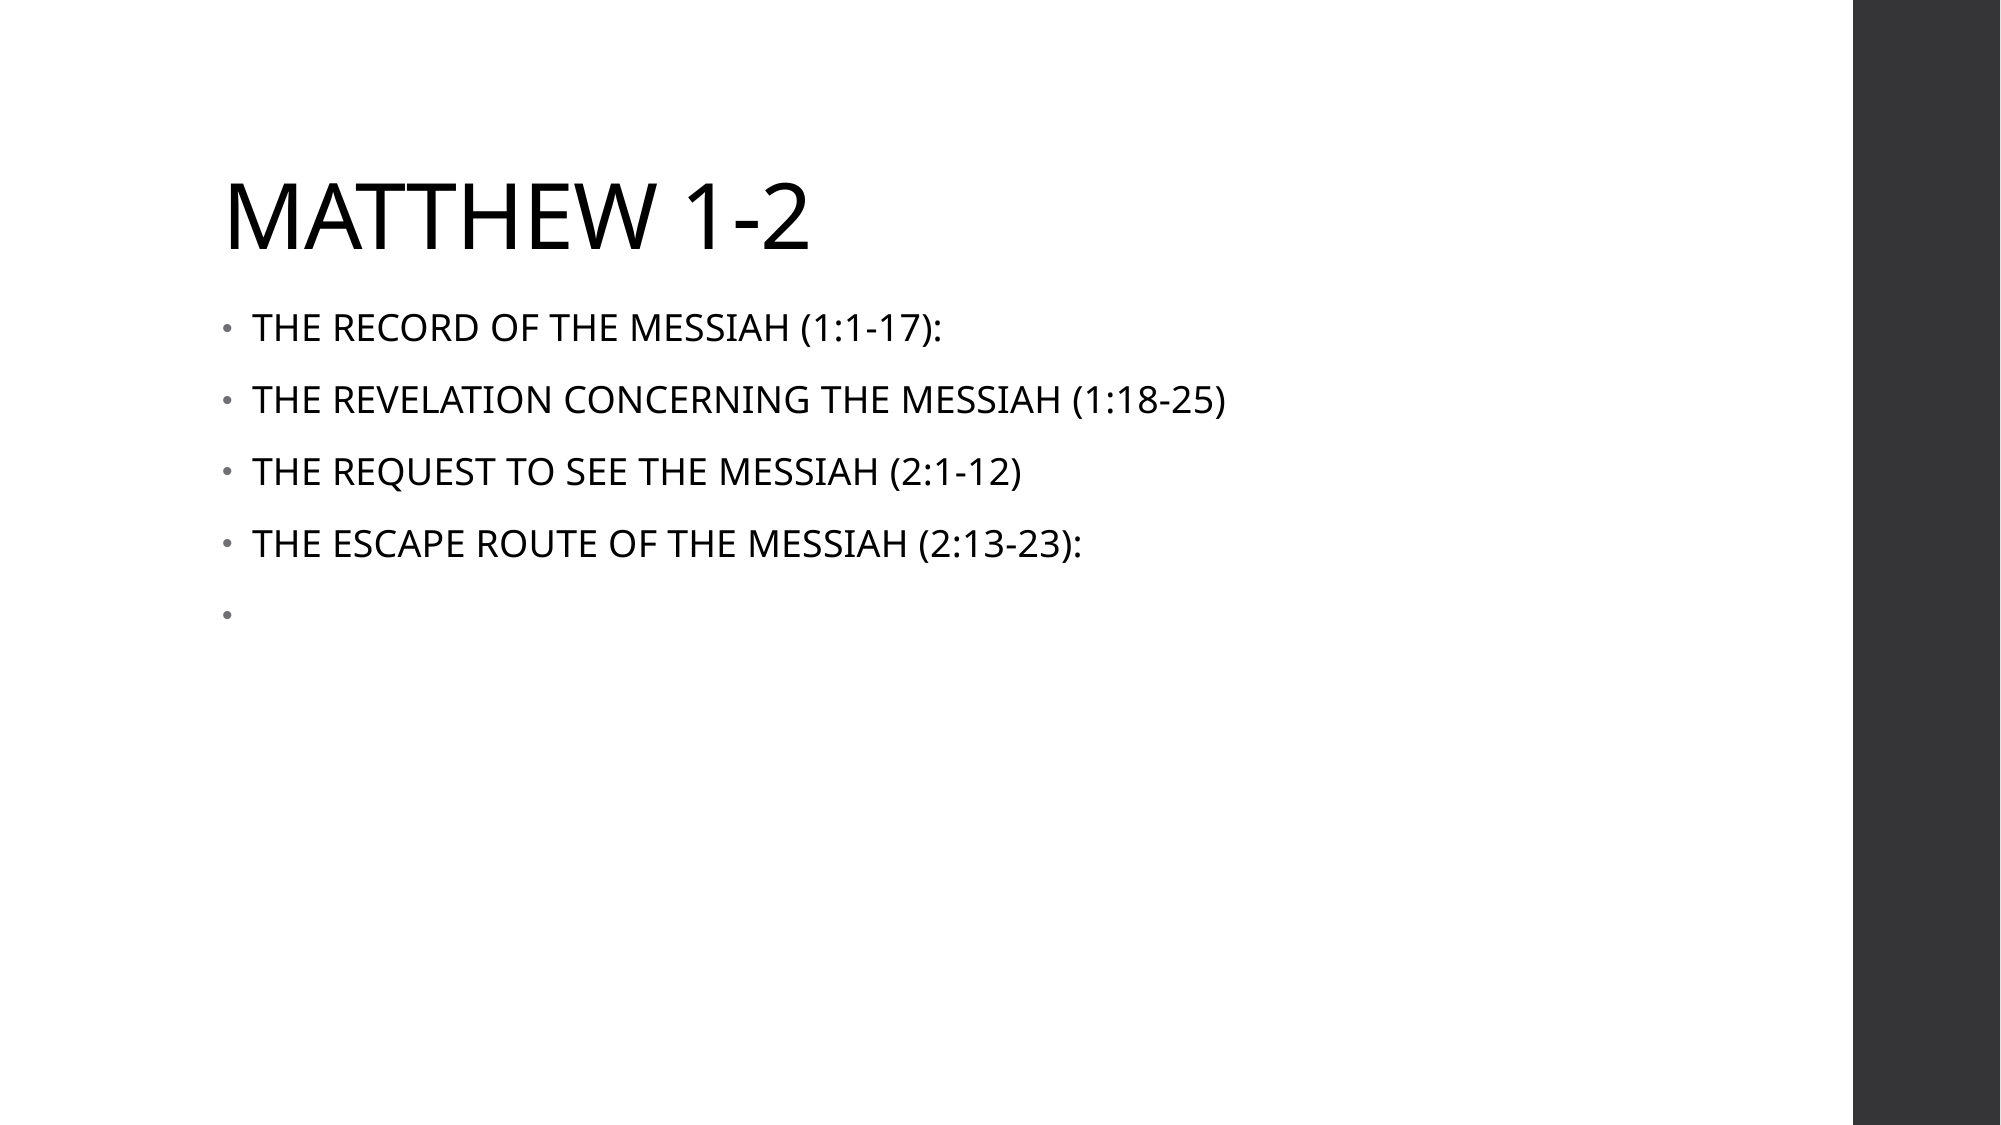

# MATTHEW 1-2
THE RECORD OF THE MESSIAH (1:1-17):
THE REVELATION CONCERNING THE MESSIAH (1:18-25)
THE REQUEST TO SEE THE MESSIAH (2:1-12)
THE ESCAPE ROUTE OF THE MESSIAH (2:13-23):